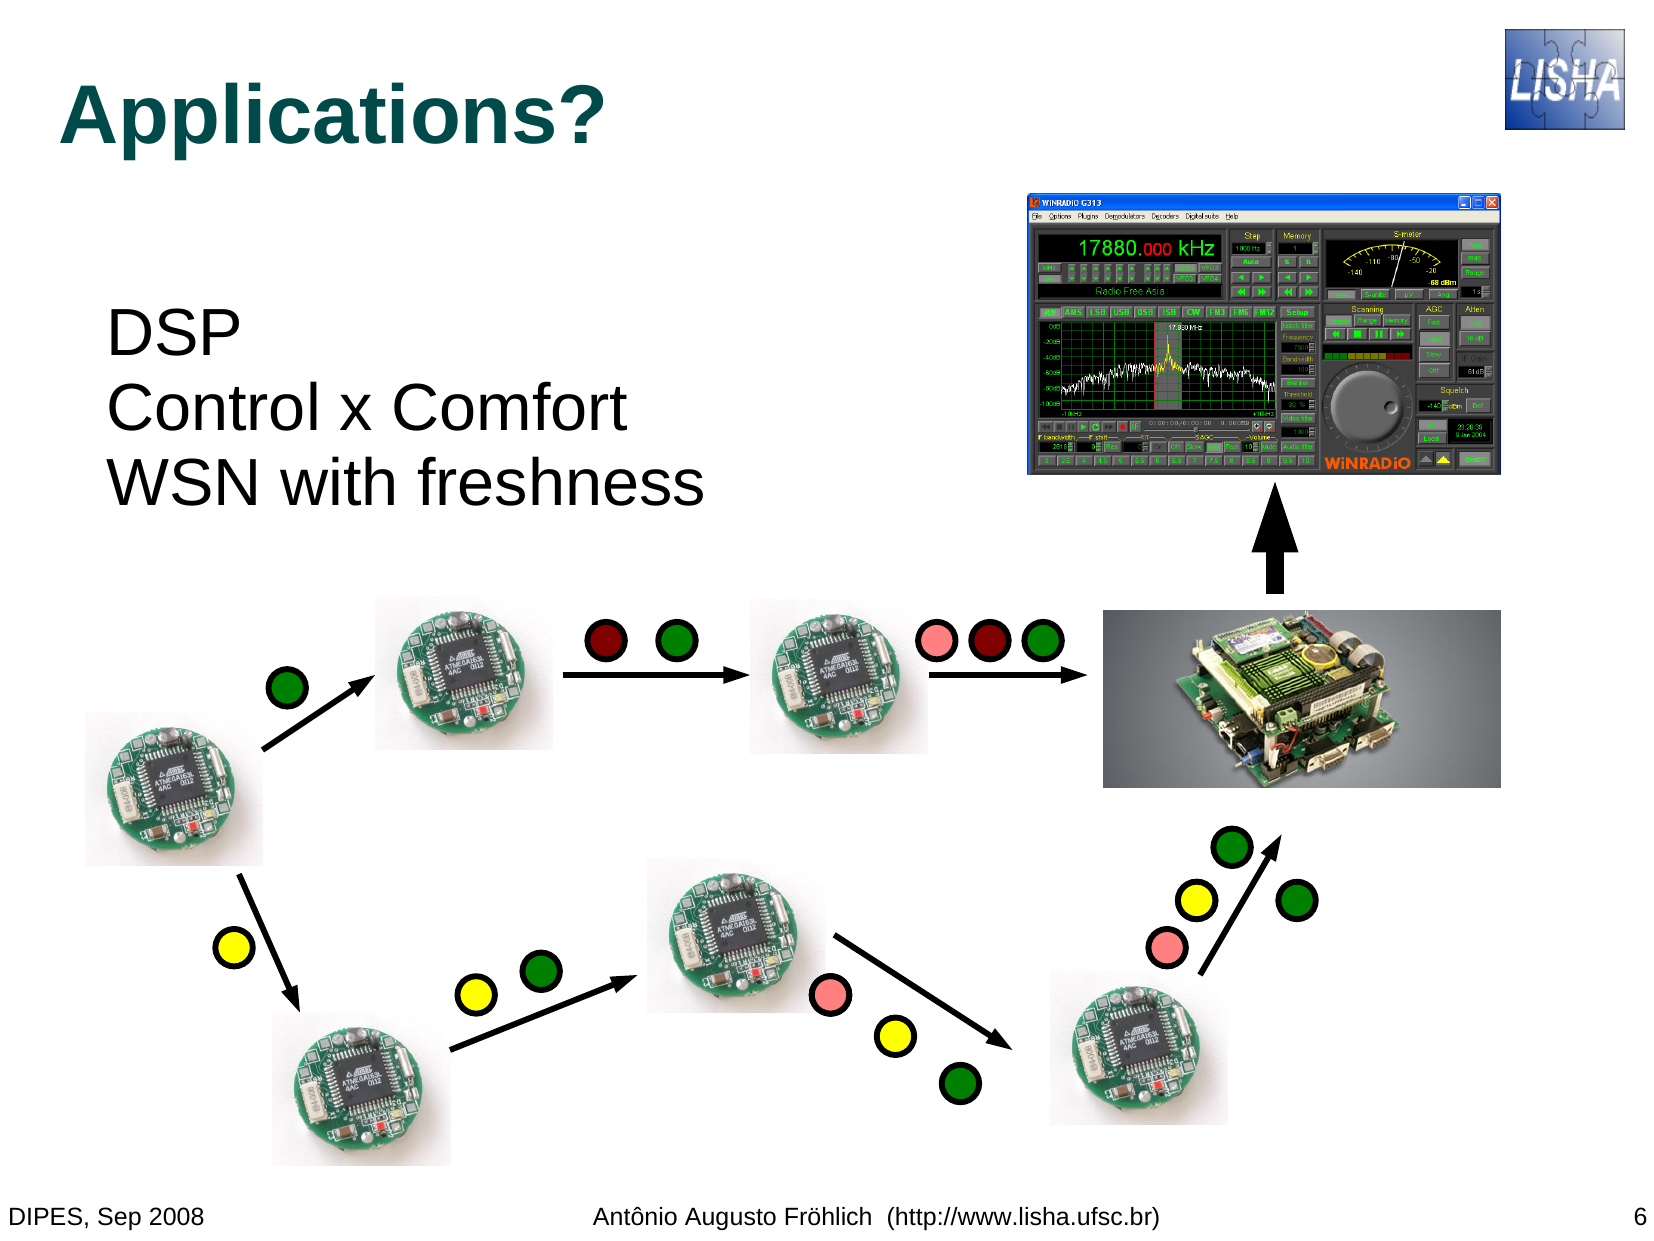

# Applications?
DSP
Control x Comfort
WSN with freshness